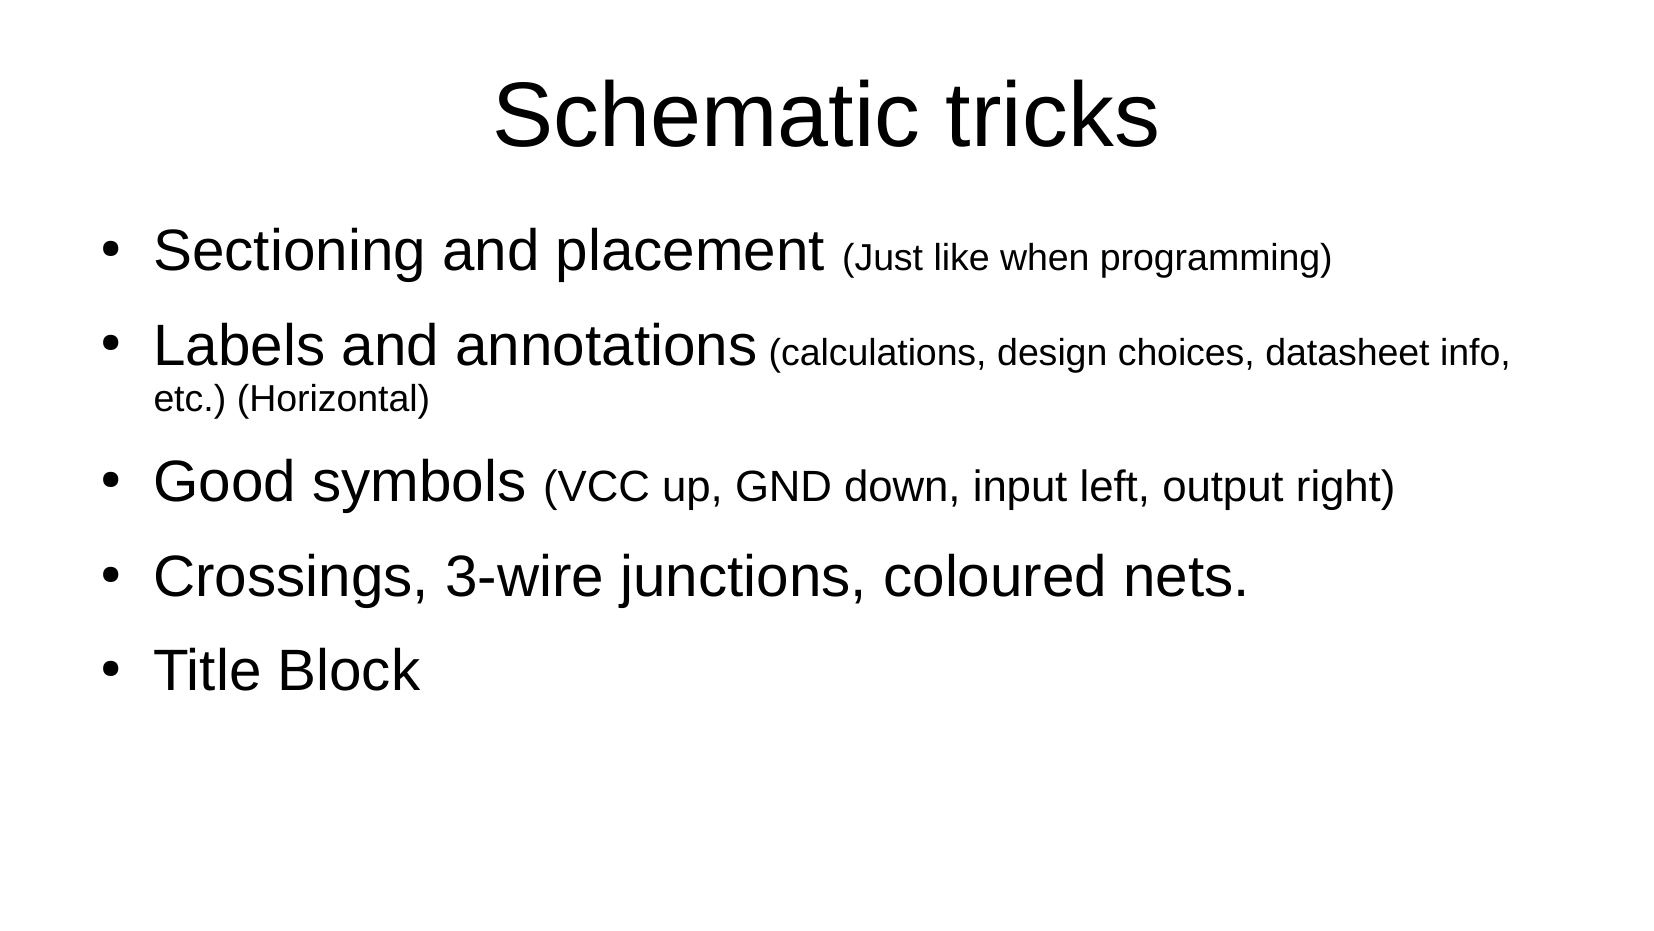

# Schematic tricks
Sectioning and placement (Just like when programming)
Labels and annotations (calculations, design choices, datasheet info, etc.) (Horizontal)
Good symbols (VCC up, GND down, input left, output right)
Crossings, 3-wire junctions, coloured nets.
Title Block